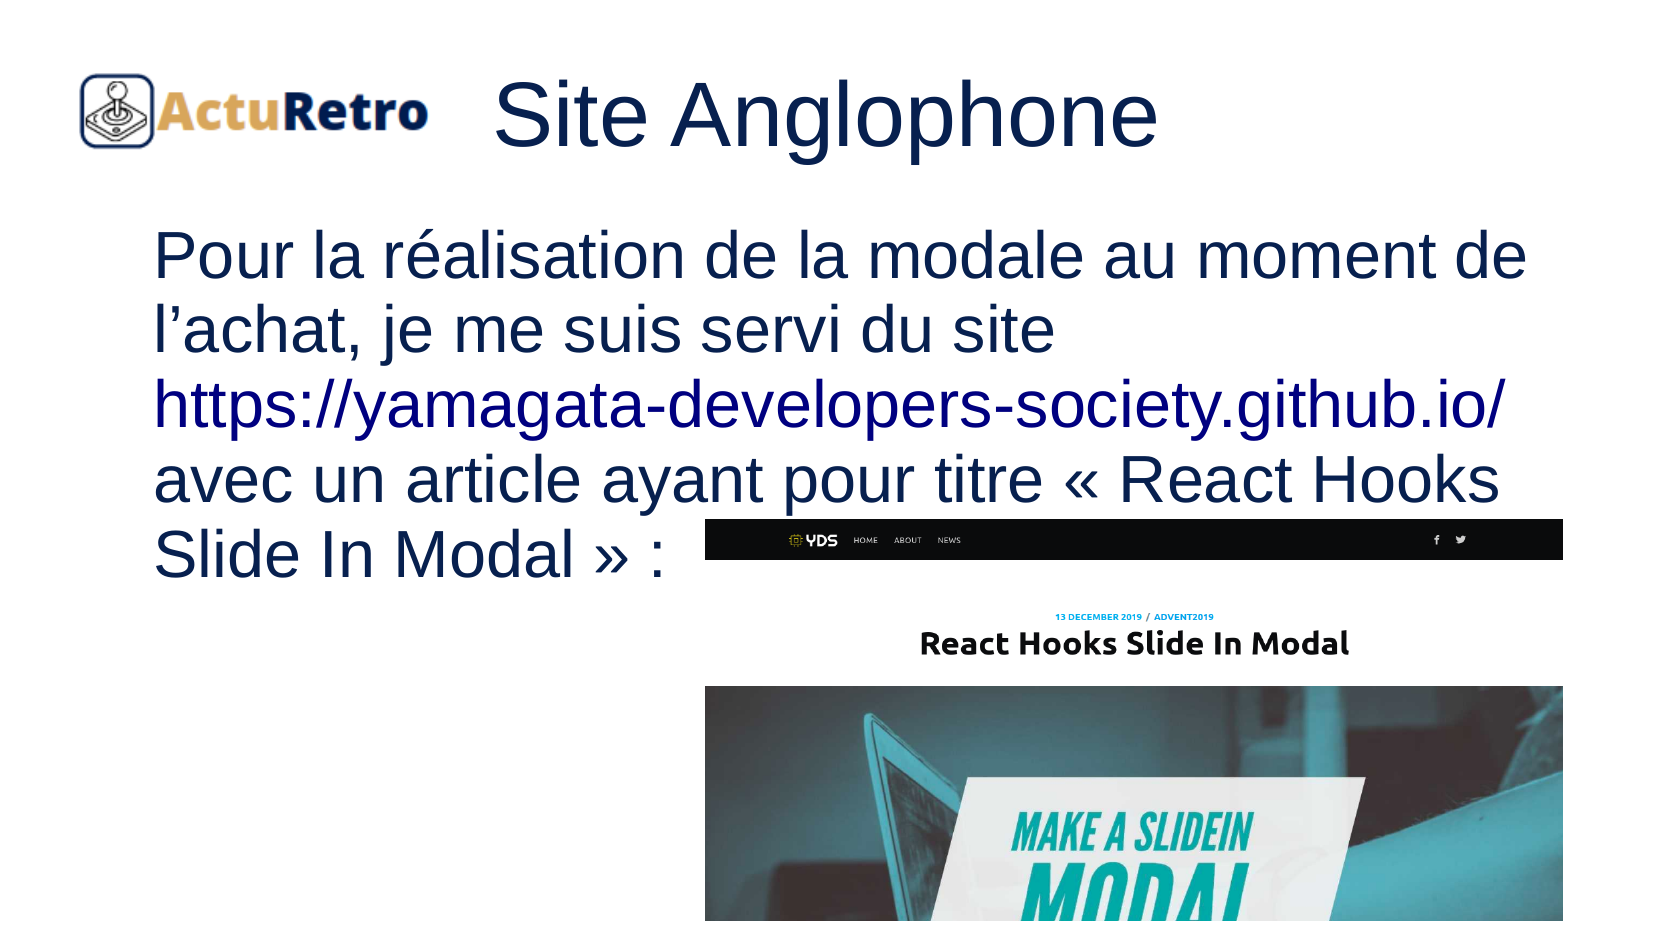

# Site Anglophone
Pour la réalisation de la modale au moment de l’achat, je me suis servi du site https://yamagata-developers-society.github.io/ avec un article ayant pour titre « React Hooks Slide In Modal » :